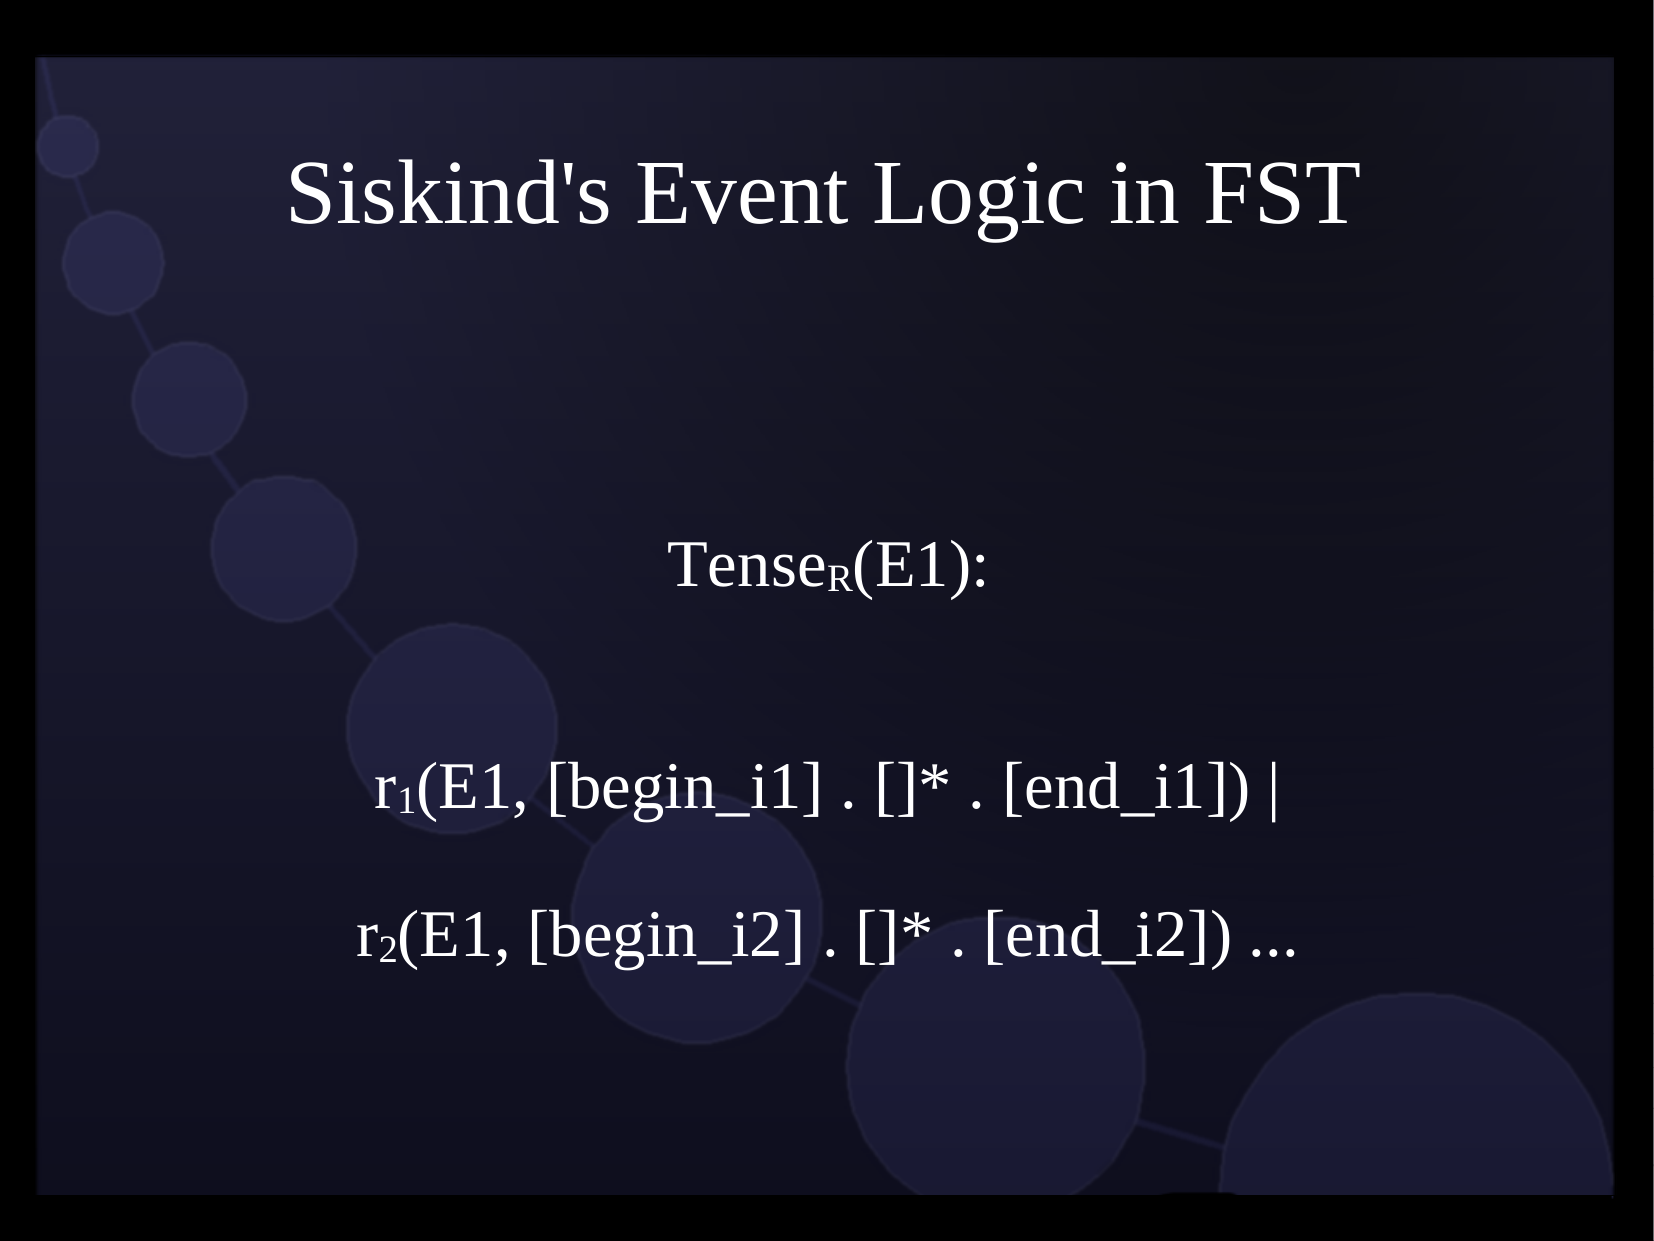

# Siskind's Event Logic in FST
TenseR(E1):
r1(E1, [begin_i1] . []* . [end_i1]) |
r2(E1, [begin_i2] . []* . [end_i2]) ...